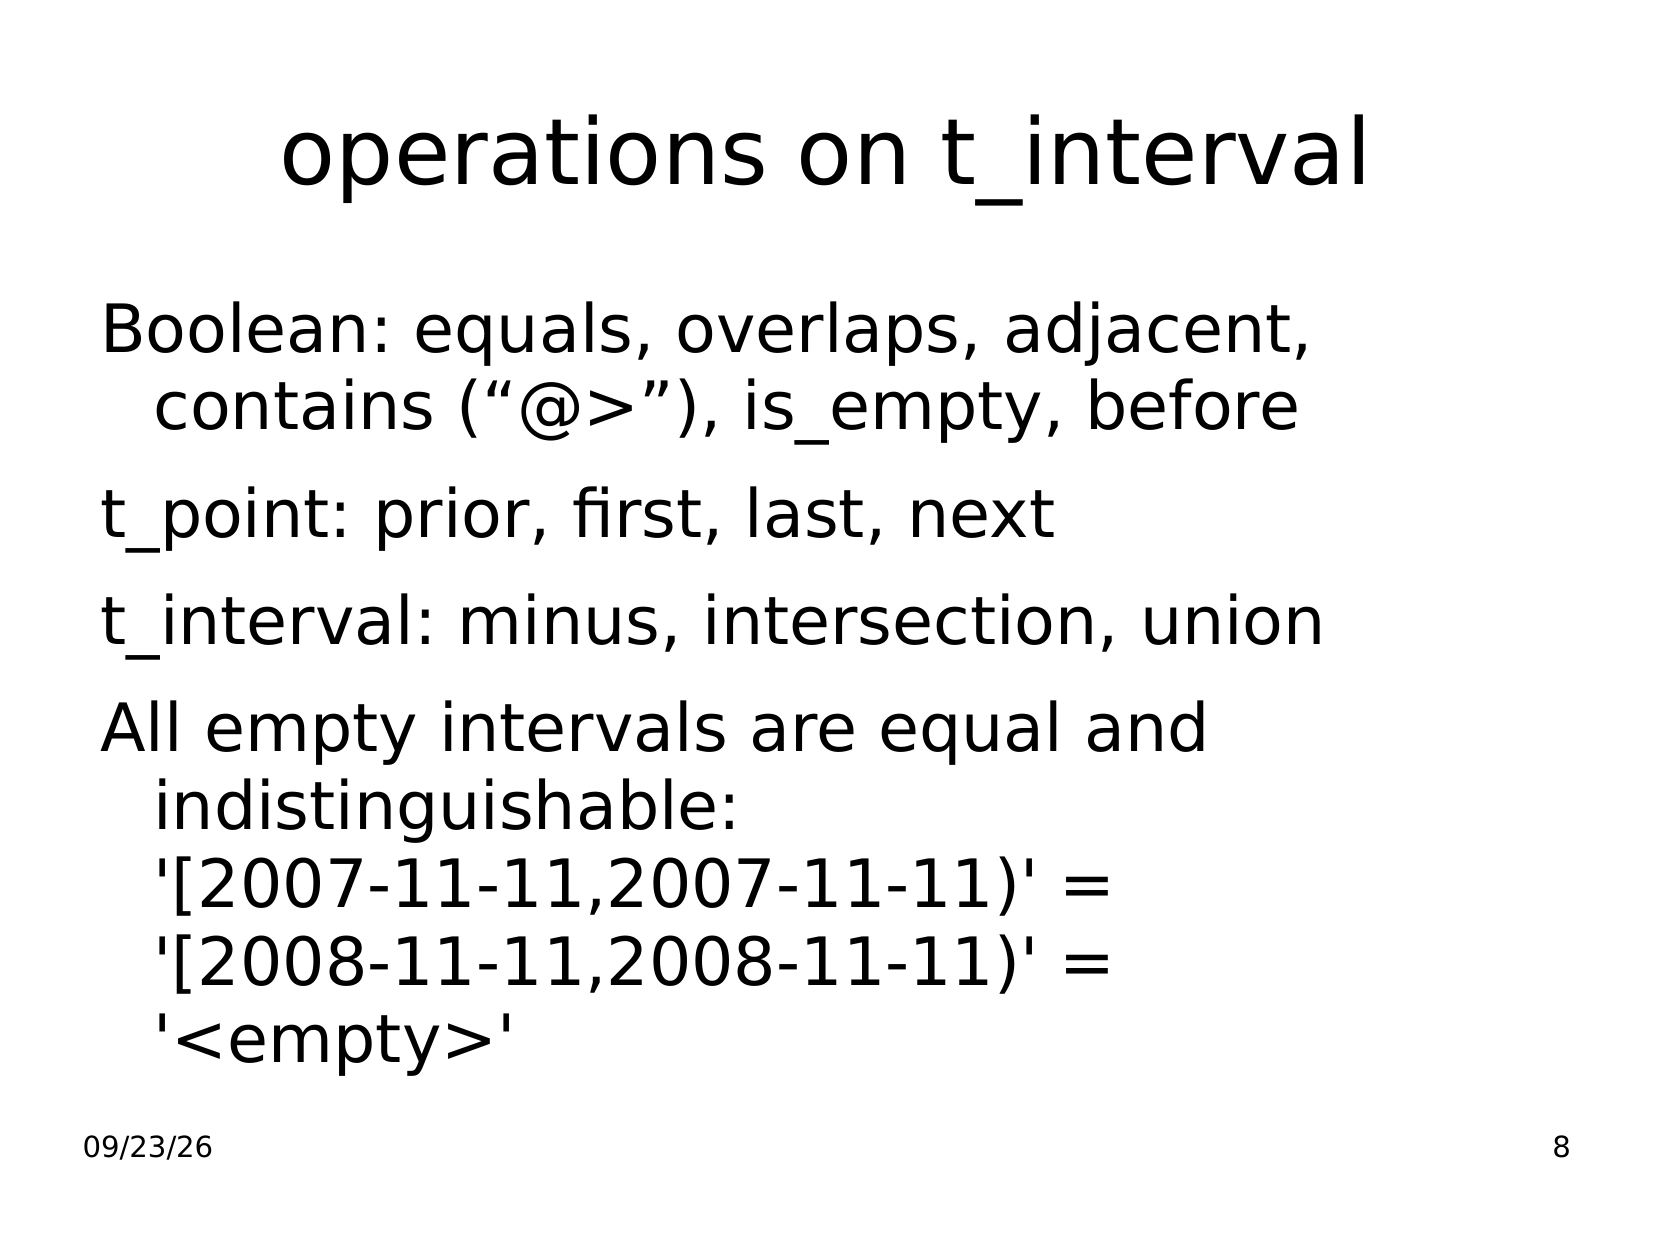

# operations on t_interval
Boolean: equals, overlaps, adjacent, contains (“@>”), is_empty, before
t_point: prior, first, last, next
t_interval: minus, intersection, union
All empty intervals are equal and indistinguishable:
'[2007-11-11,2007-11-11)' =
'[2008-11-11,2008-11-11)' =
'<empty>'
8